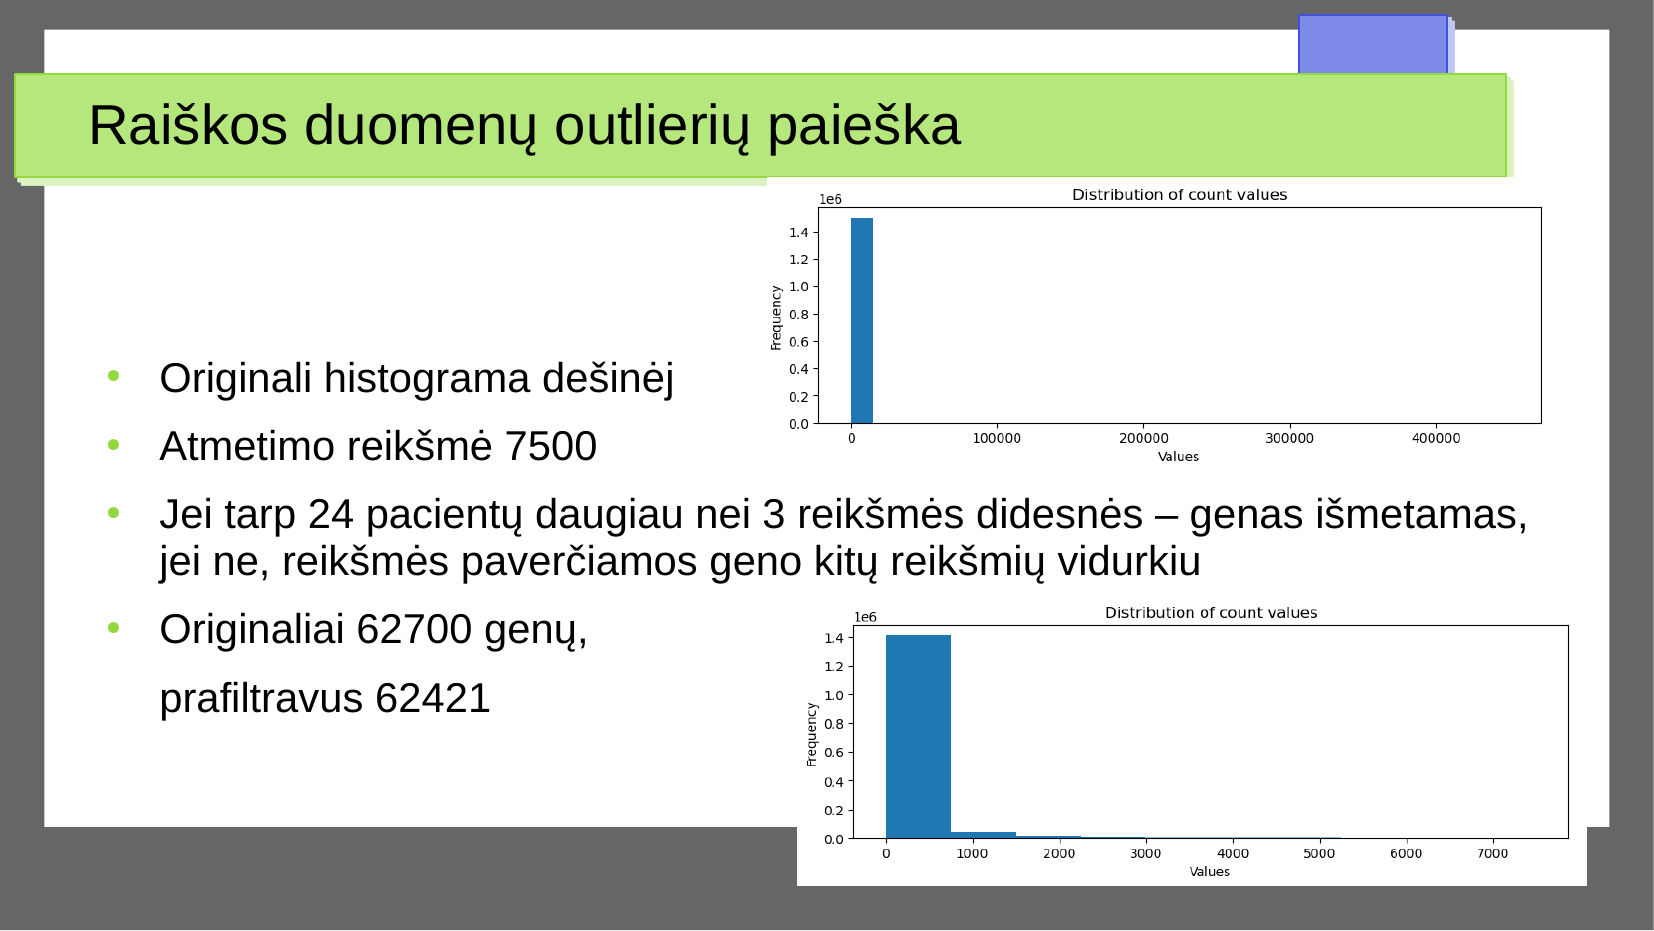

# Raiškos duomenų outlierių paieška
Originali histograma dešinėj
Atmetimo reikšmė 7500
Jei tarp 24 pacientų daugiau nei 3 reikšmės didesnės – genas išmetamas, jei ne, reikšmės paverčiamos geno kitų reikšmių vidurkiu
Originaliai 62700 genų,
prafiltravus 62421